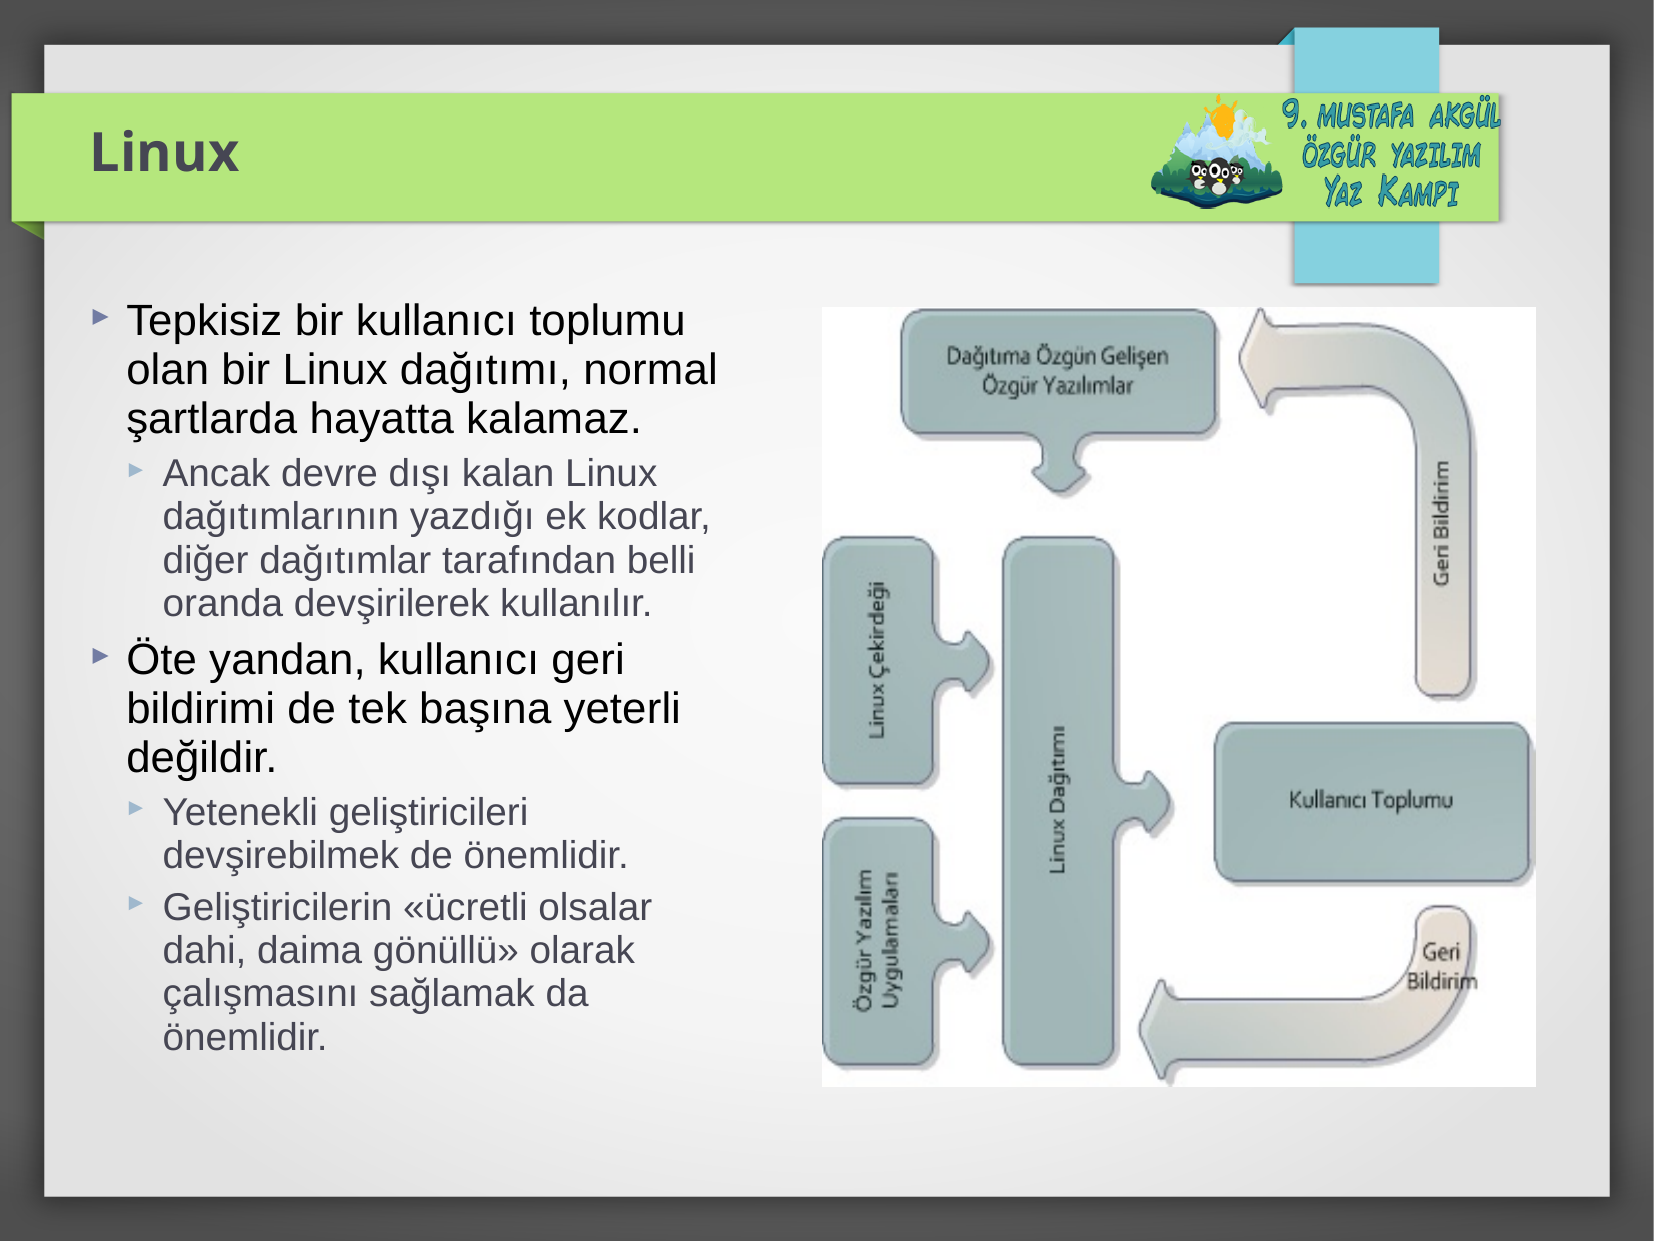

Linux
Tepkisiz bir kullanıcı toplumu olan bir Linux dağıtımı, normal şartlarda hayatta kalamaz.
Ancak devre dışı kalan Linux dağıtımlarının yazdığı ek kodlar, diğer dağıtımlar tarafından belli oranda devşirilerek kullanılır.
Öte yandan, kullanıcı geri bildirimi de tek başına yeterli değildir.
Yetenekli geliştiricileri devşirebilmek de önemlidir.
Geliştiricilerin «ücretli olsalar dahi, daima gönüllü» olarak çalışmasını sağlamak da önemlidir.